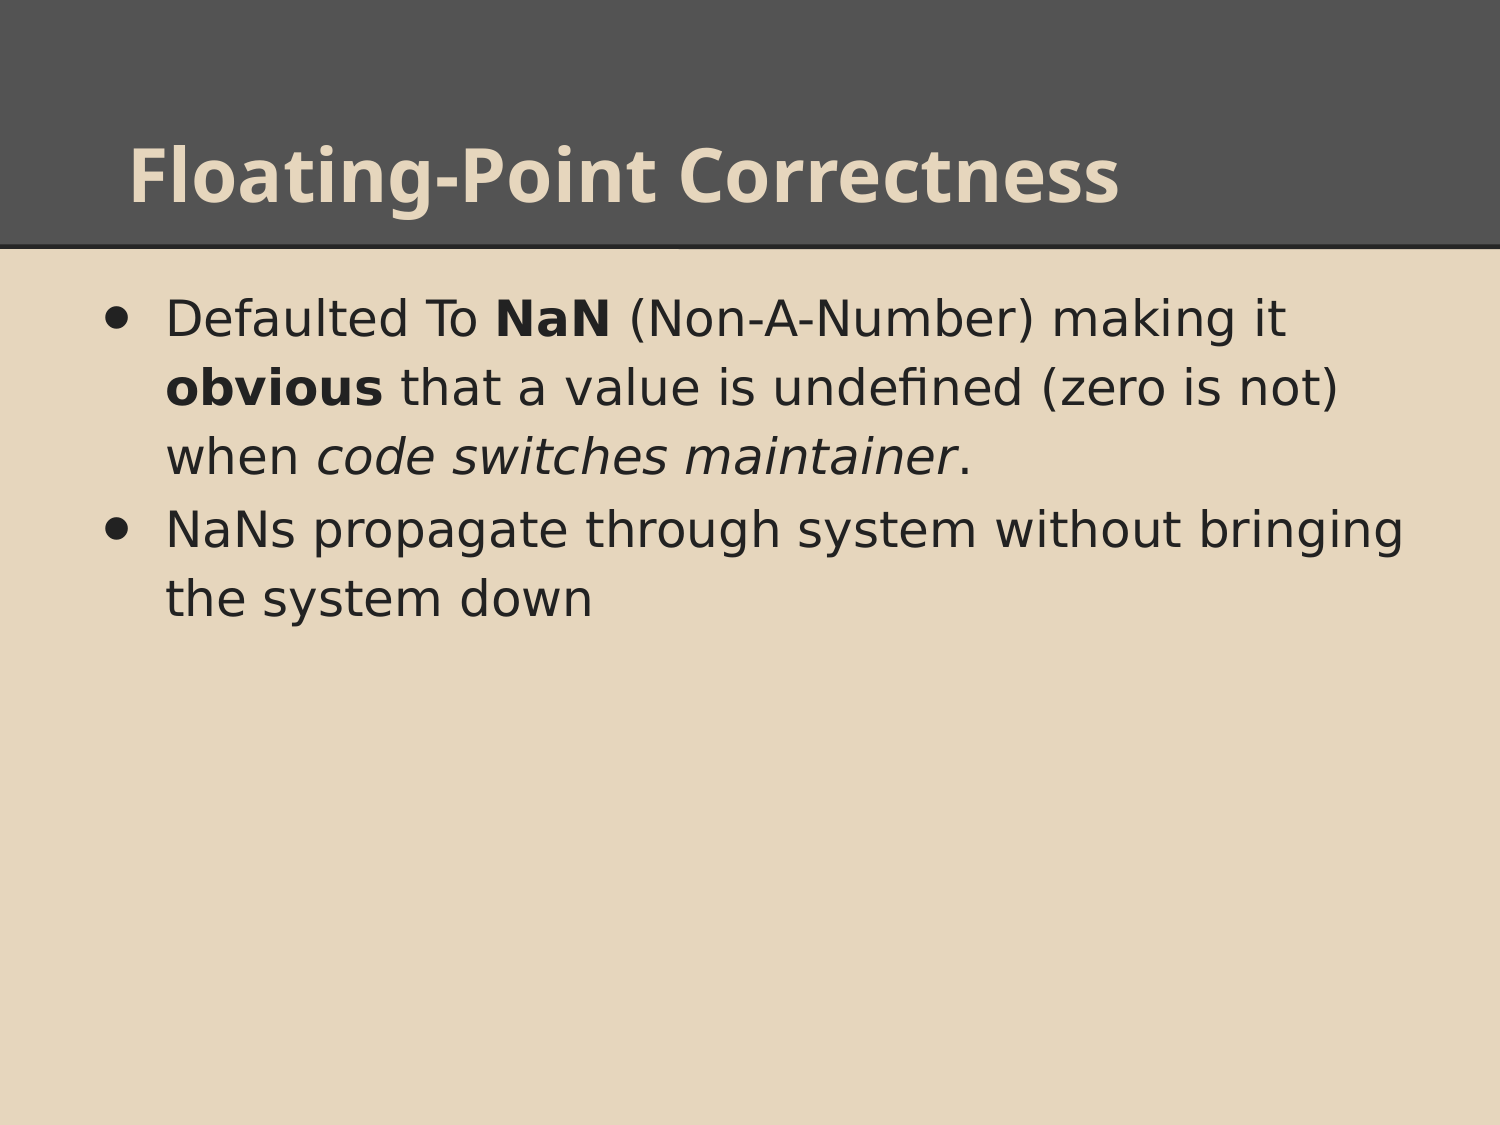

# Floating-Point Correctness
Defaulted To NaN (Non-A-Number) making it obvious that a value is undefined (zero is not) when code switches maintainer.
NaNs propagate through system without bringing the system down